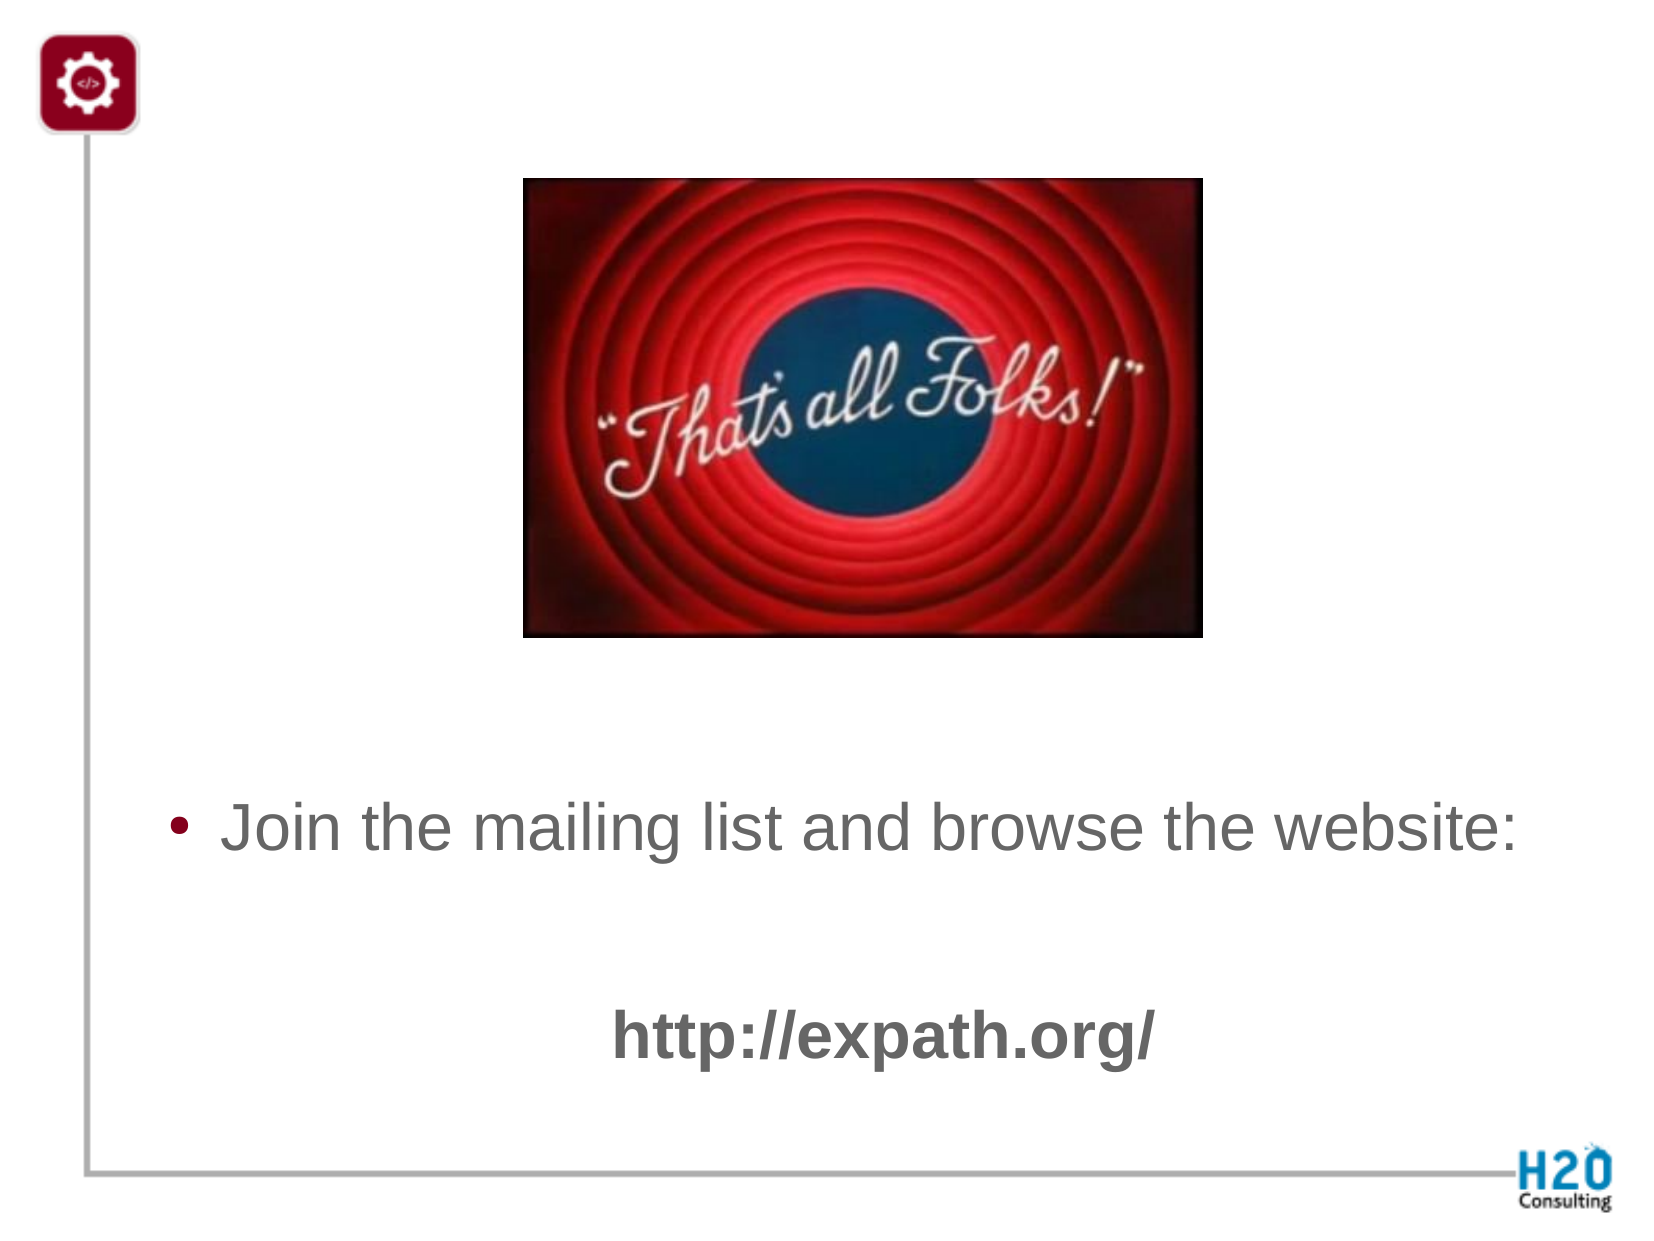

# Join the mailing list and browse the website:
http://expath.org/